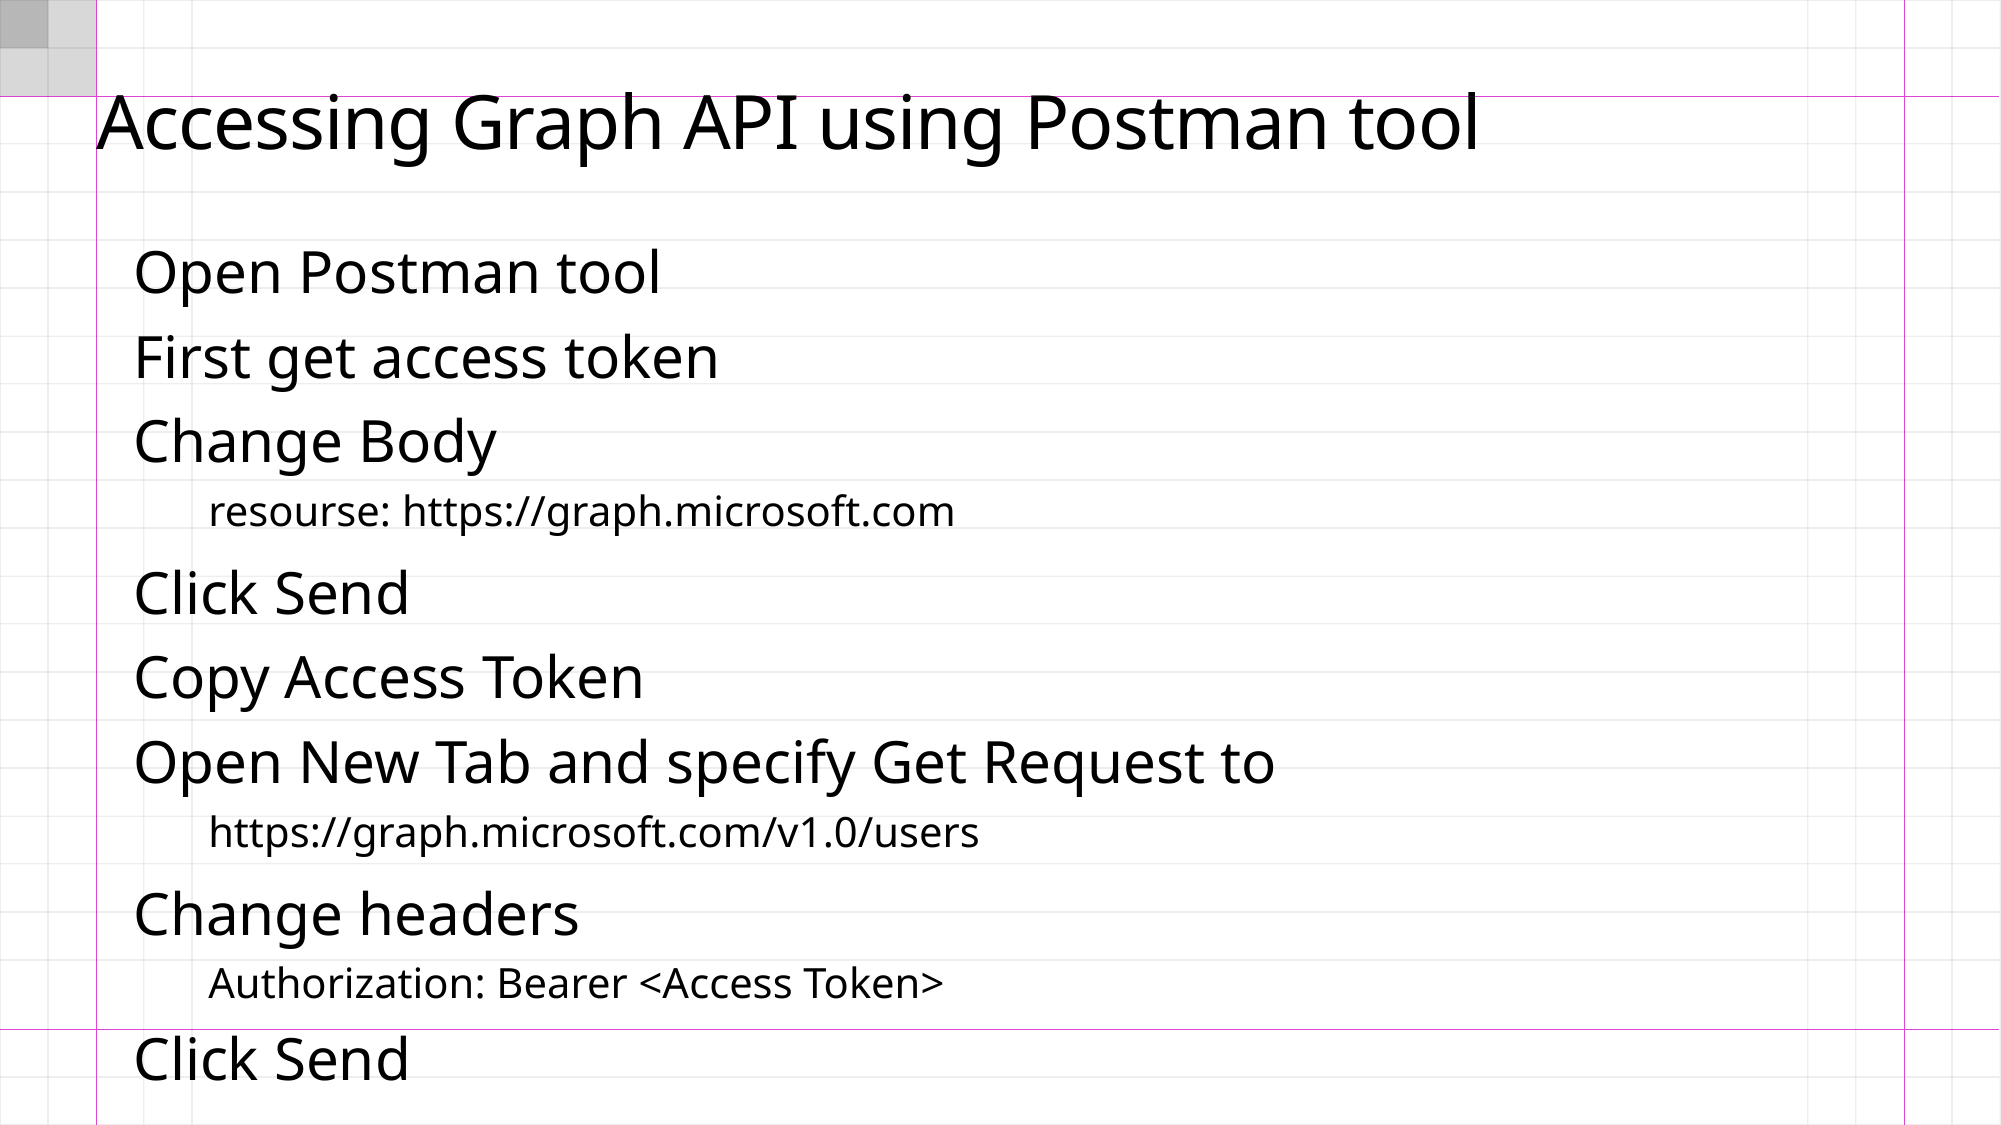

# Accessing Graph API using Postman tool
Open Postman tool
First get access token
Change Body
resourse: https://graph.microsoft.com
Click Send
Copy Access Token
Open New Tab and specify Get Request to
https://graph.microsoft.com/v1.0/users
Change headers
Authorization: Bearer <Access Token>
Click Send